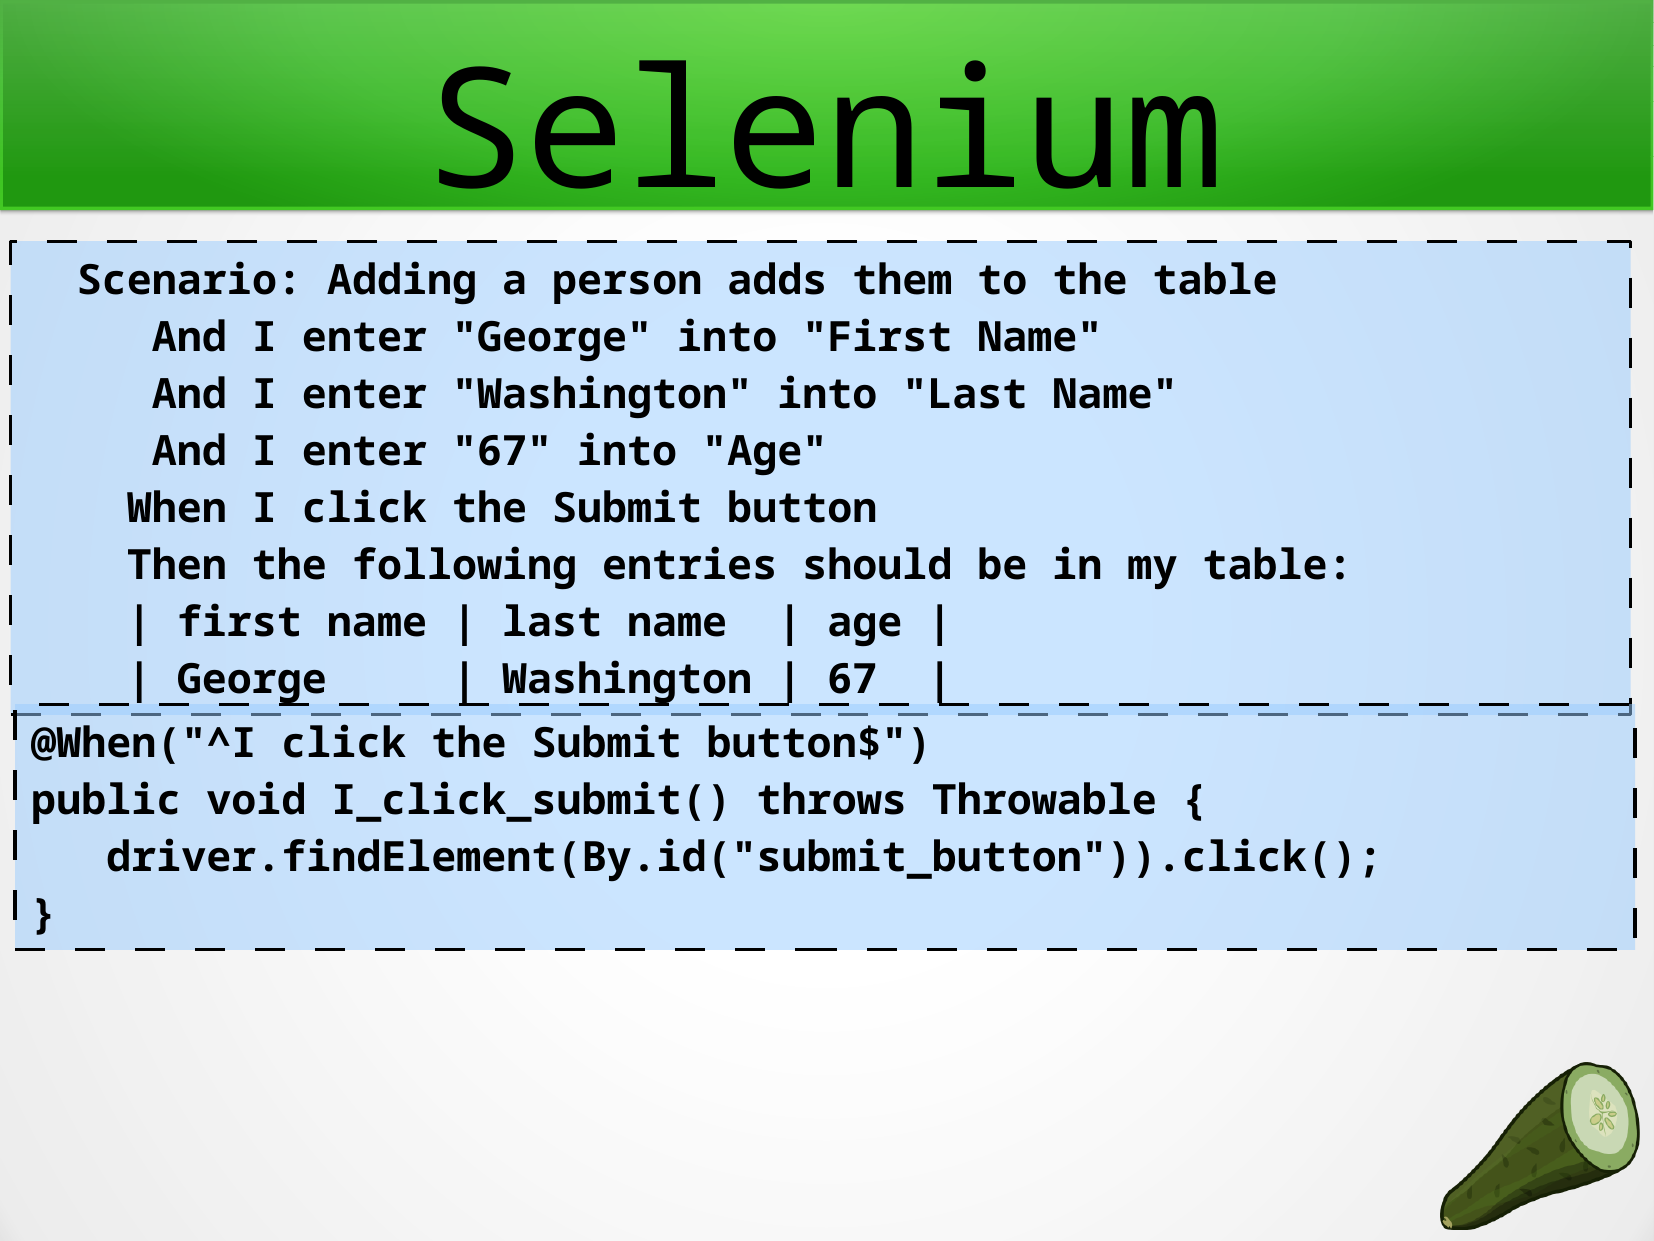

Selenium
 Scenario: Adding a person adds them to the table
 	 And I enter "George" into "First Name"
 	 And I enter "Washington" into "Last Name"
 	 And I enter "67" into "Age"
 	 When I click the Submit button
 	 Then the following entries should be in my table:
 	 | first name | last name | age |
 	 | George | Washington | 67 |
@When("^I click the Submit button$")
public void I_click_submit() throws Throwable {
	driver.findElement(By.id("submit_button")).click();
}